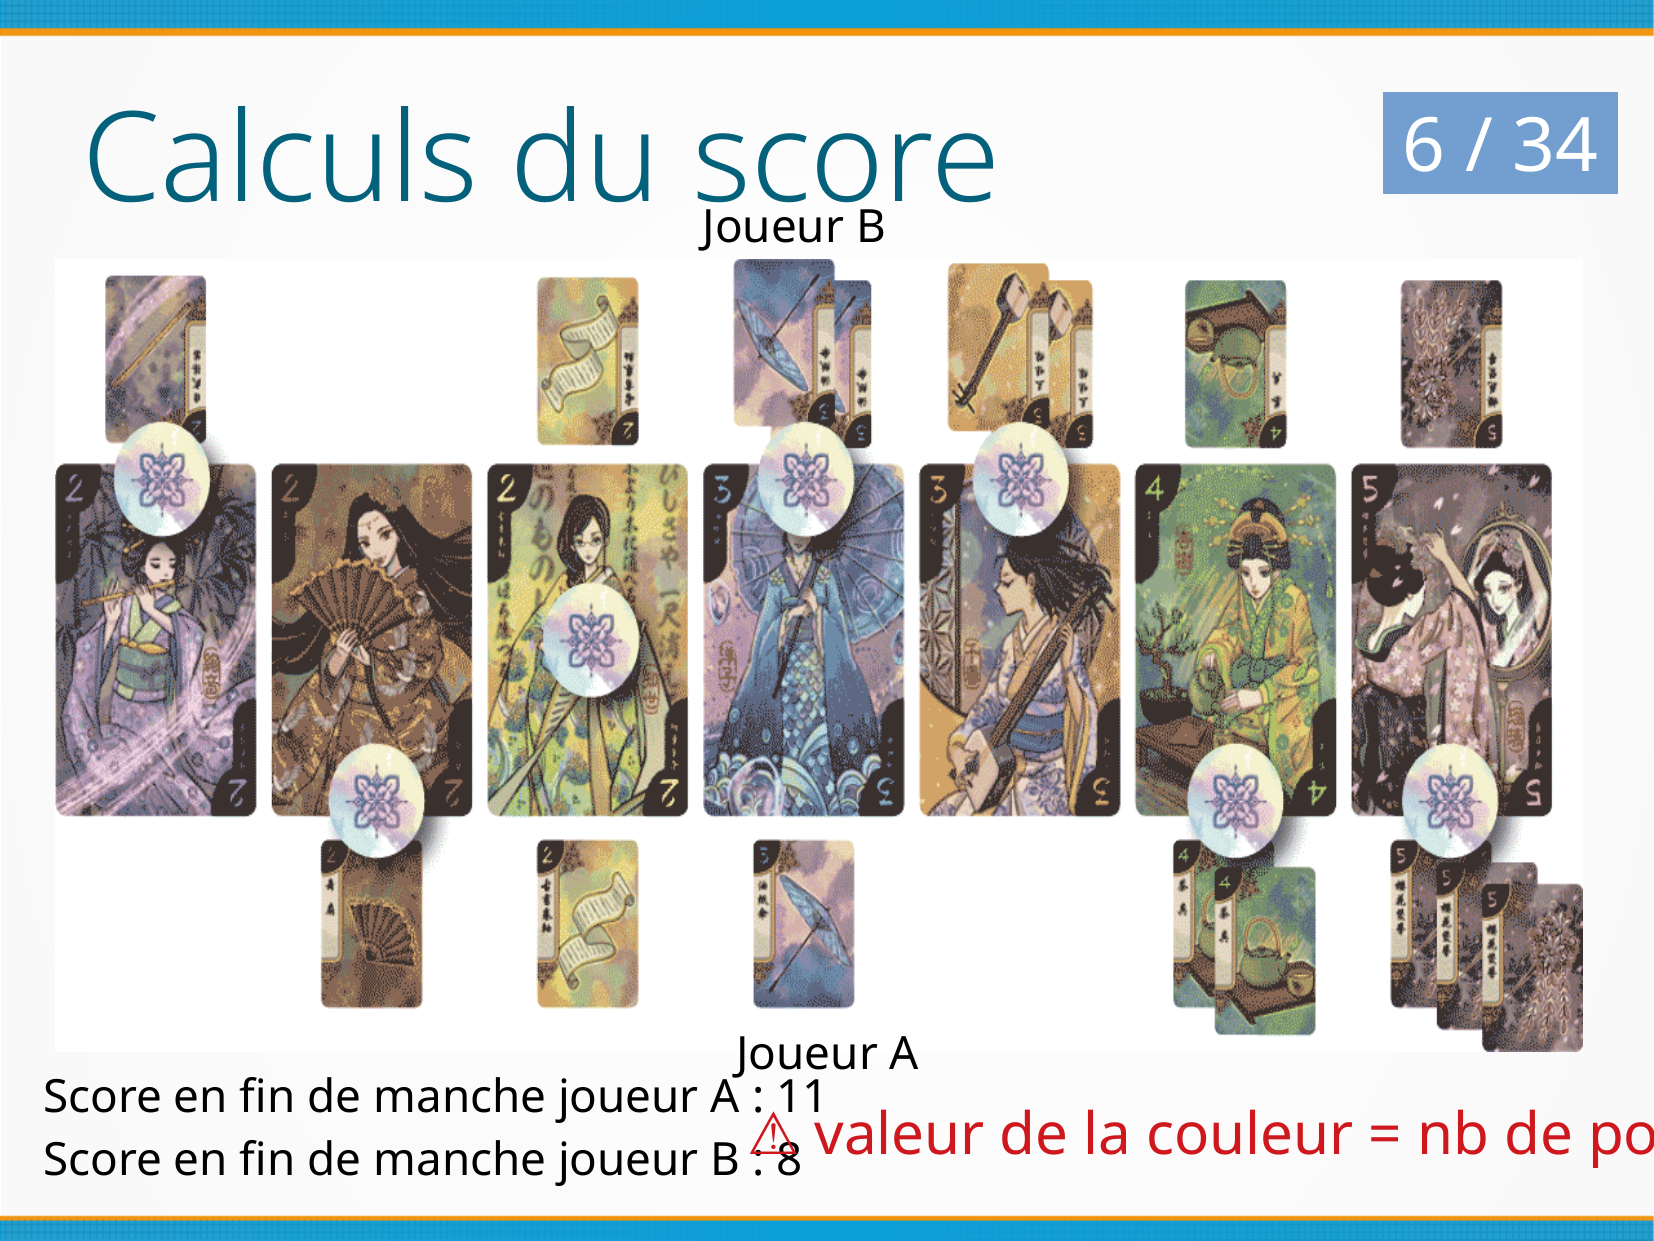

# Calculs du score
6
Joueur B
Joueur A
Score en fin de manche joueur A : 11
Score en fin de manche joueur B : 8
⚠ valeur de la couleur = nb de points